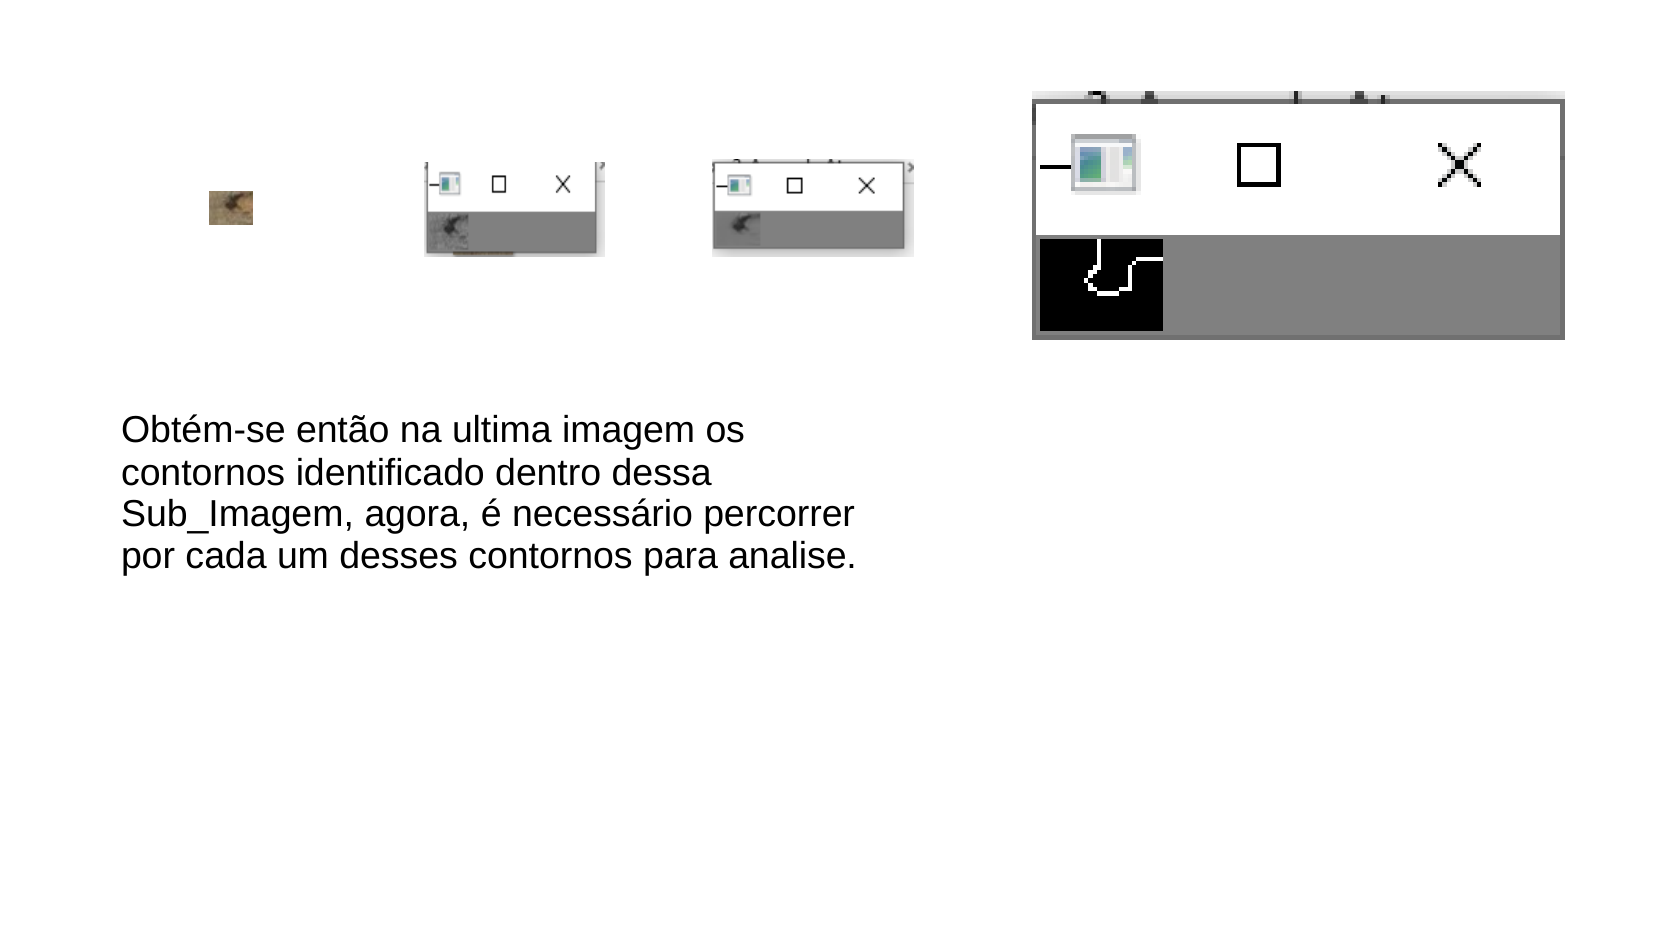

Obtém-se então na ultima imagem os contornos identificado dentro dessa Sub_Imagem, agora, é necessário percorrer por cada um desses contornos para analise.